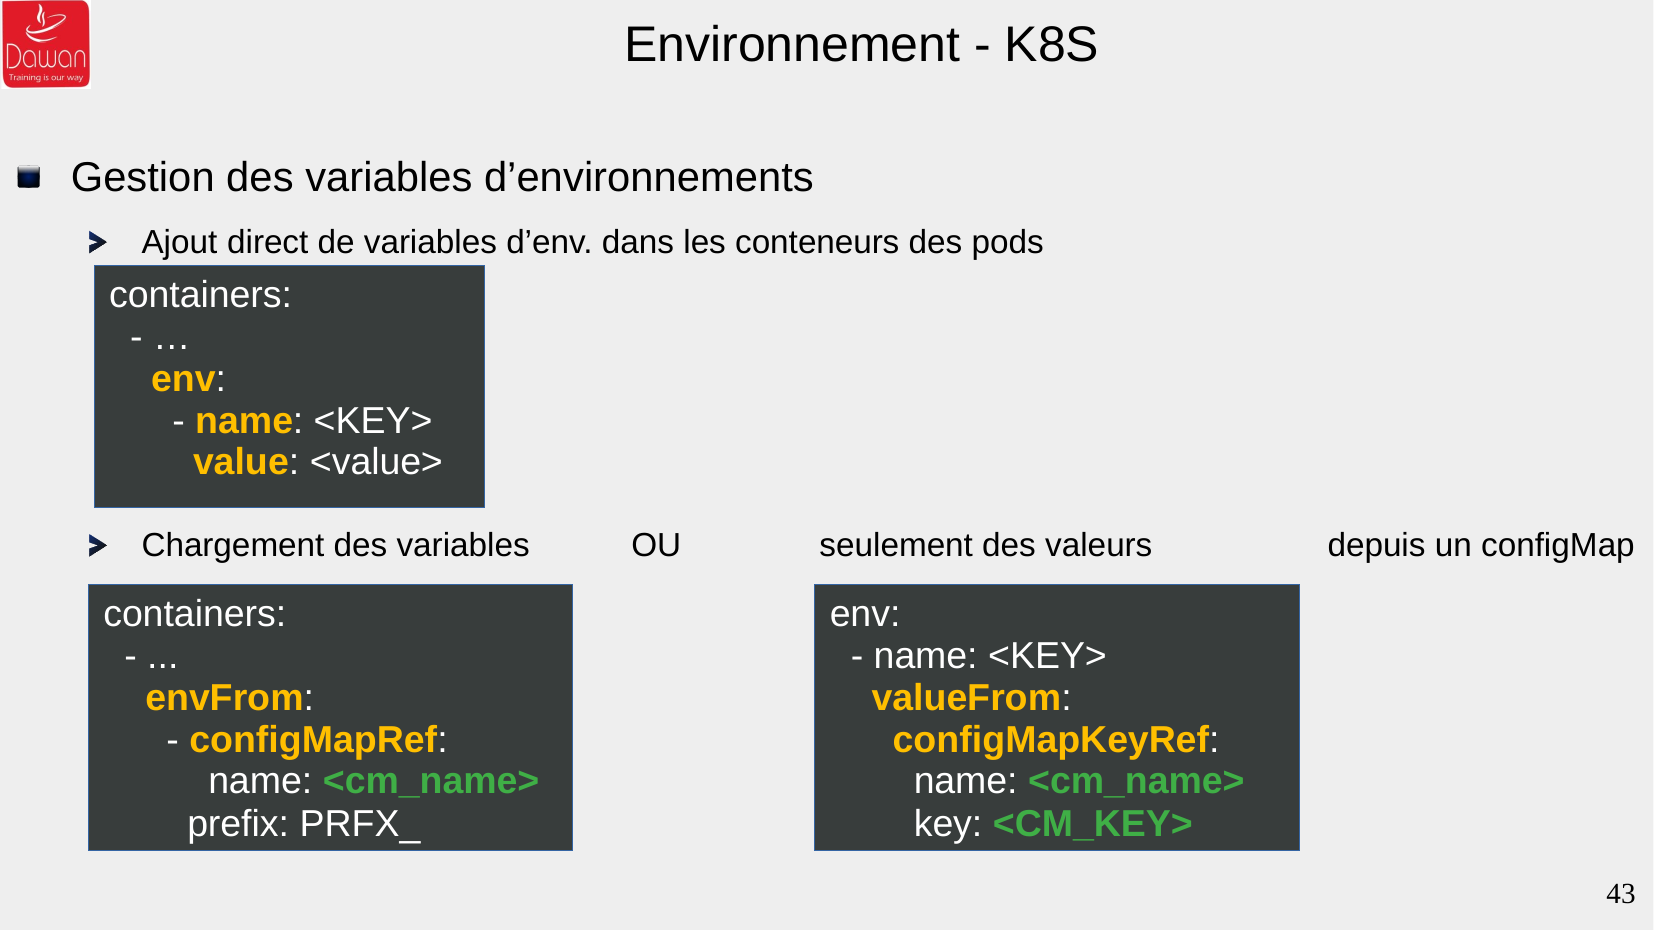

# Environnement - K8S
Gestion des variables d’environnements
Ajout direct de variables d’env. dans les conteneurs des pods
Chargement des variables OU seulement des valeurs depuis un configMap
containers:
 - …
 env:
 - name: <KEY>
 value: <value>
containers:
 - ...
 envFrom:
 - configMapRef:
 name: <cm_name>
 prefix: PRFX_
env:
 - name: <KEY>
 valueFrom:
 configMapKeyRef:
 name: <cm_name>
 key: <CM_KEY>
43